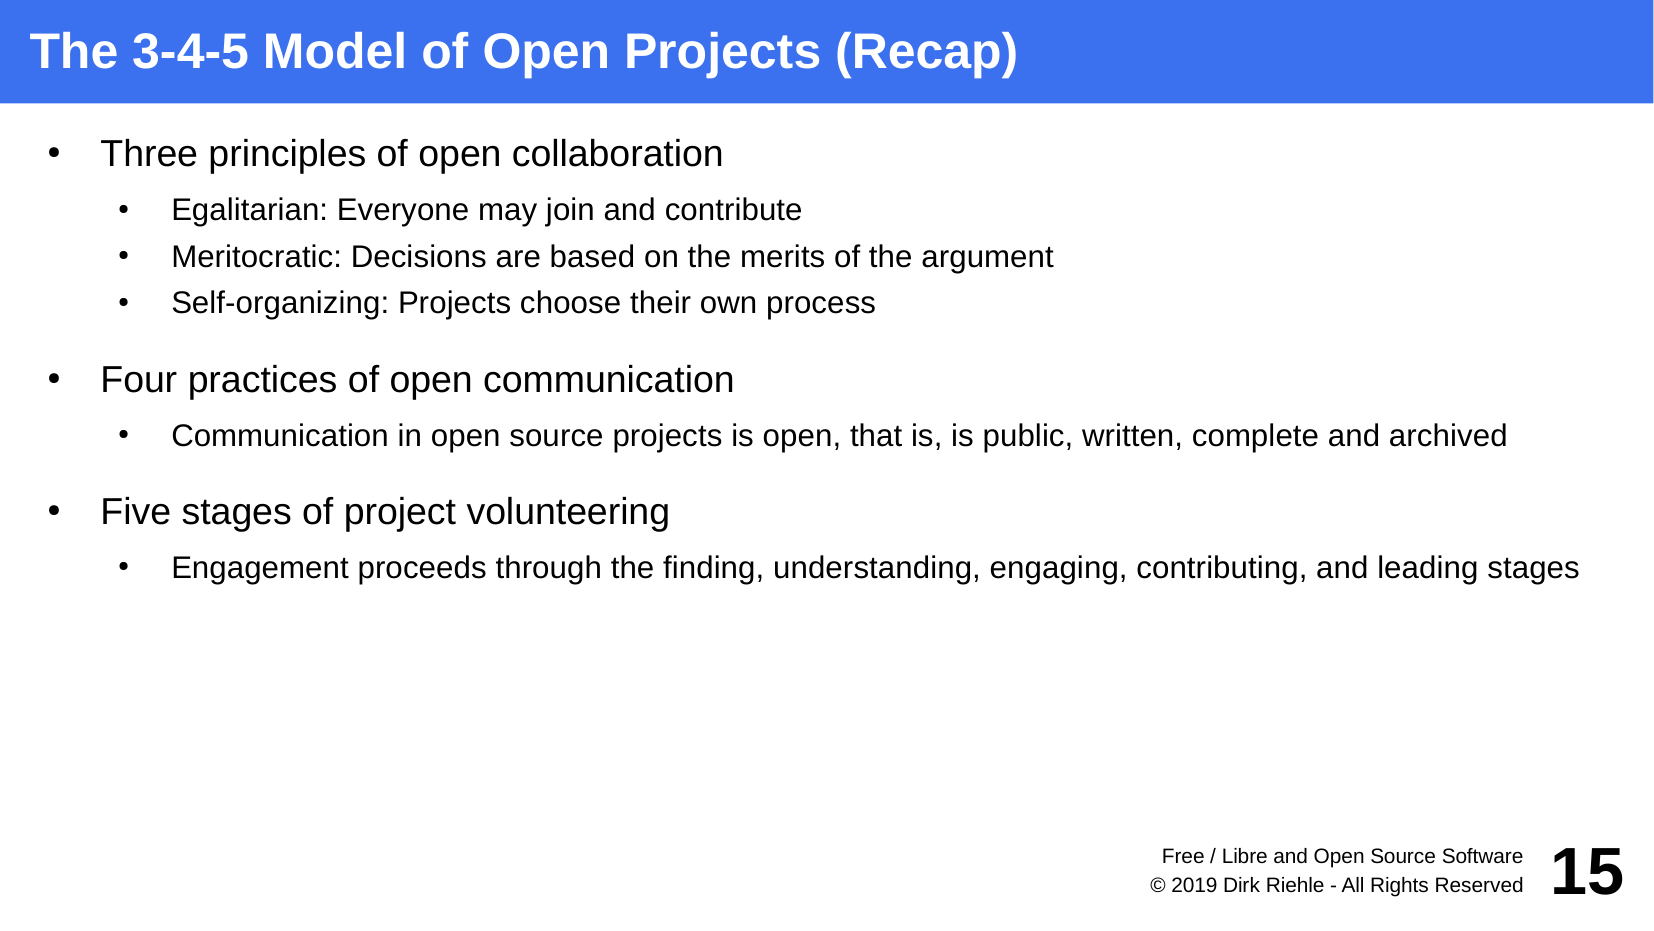

# The 3-4-5 Model of Open Projects (Recap)
Three principles of open collaboration
Egalitarian: Everyone may join and contribute
Meritocratic: Decisions are based on the merits of the argument
Self-organizing: Projects choose their own process
Four practices of open communication
Communication in open source projects is open, that is, is public, written, complete and archived
Five stages of project volunteering
Engagement proceeds through the finding, understanding, engaging, contributing, and leading stages
Free / Libre and Open Source Software
15
© 2019 Dirk Riehle - All Rights Reserved